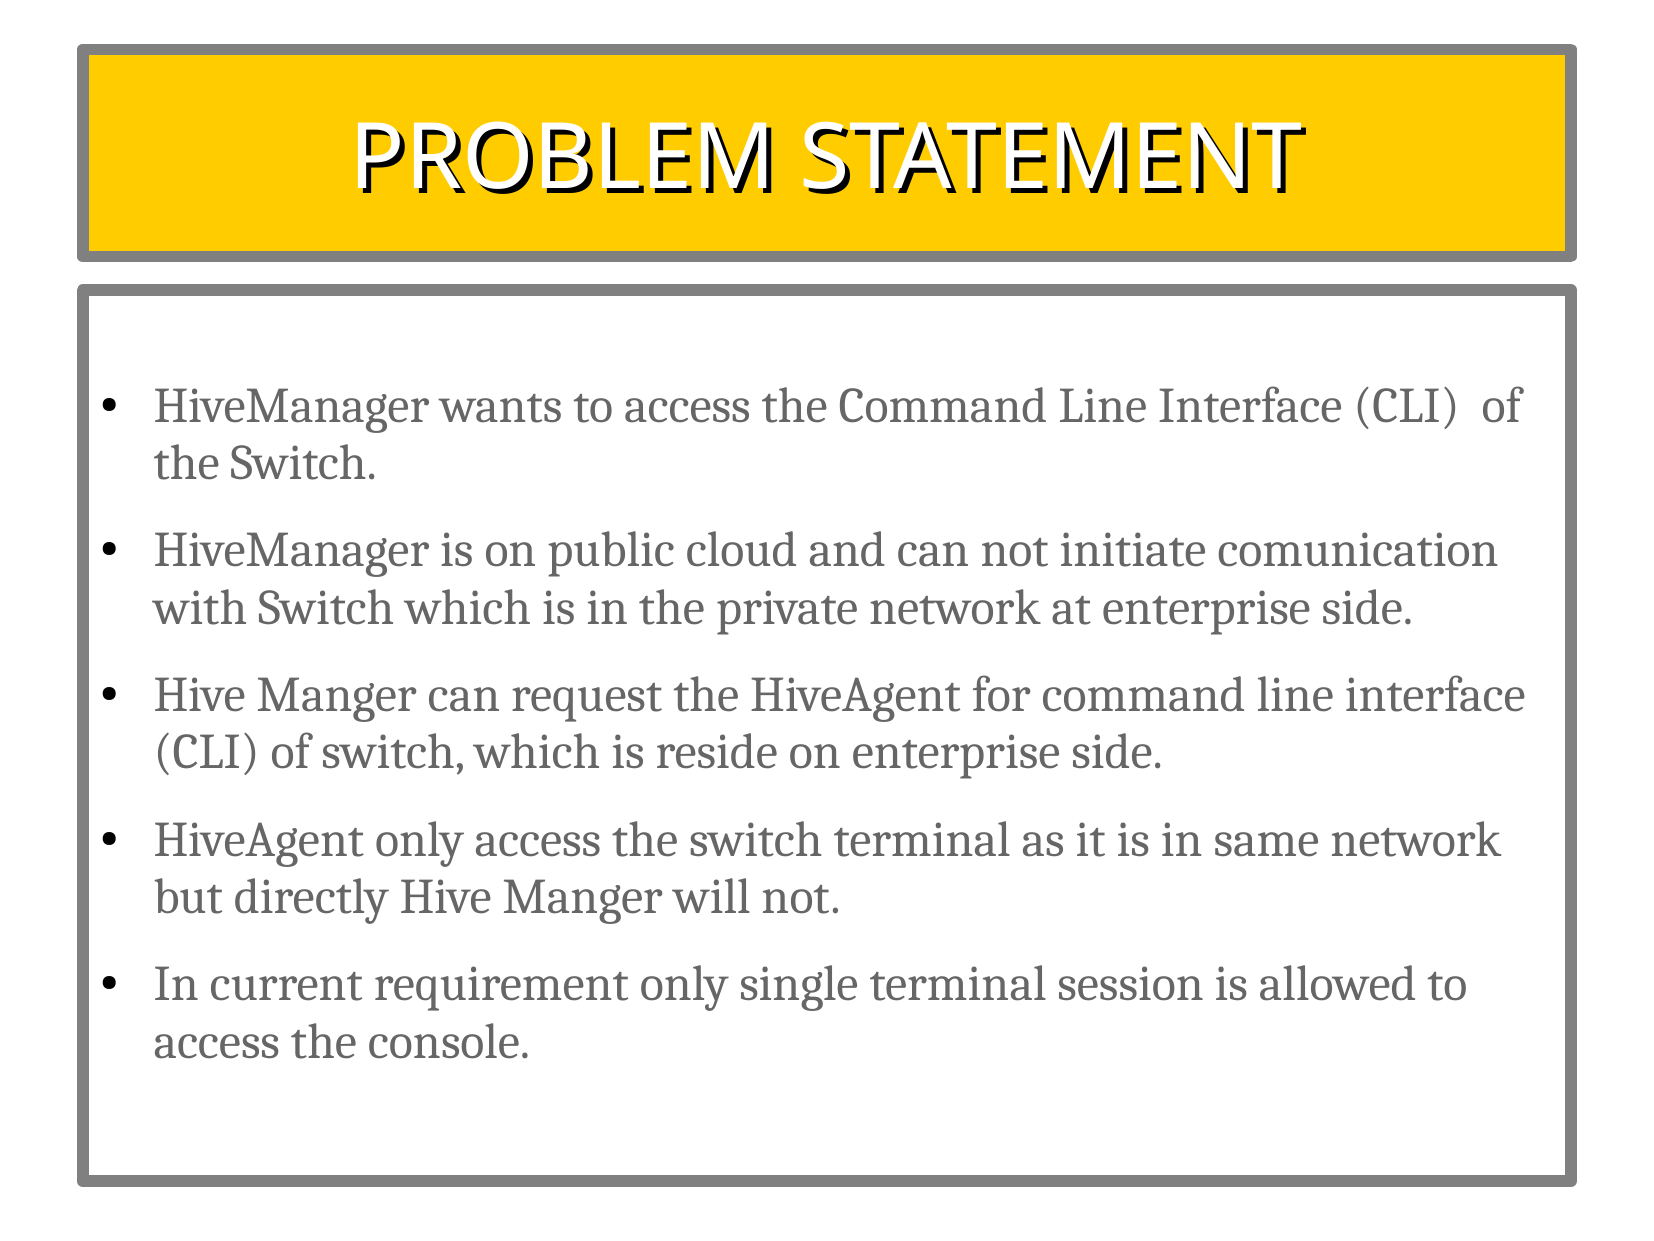

# PROBLEM STATEMENT
HiveManager wants to access the Command Line Interface (CLI) of the Switch.
HiveManager is on public cloud and can not initiate comunication with Switch which is in the private network at enterprise side.
Hive Manger can request the HiveAgent for command line interface (CLI) of switch, which is reside on enterprise side.
HiveAgent only access the switch terminal as it is in same network but directly Hive Manger will not.
In current requirement only single terminal session is allowed to access the console.